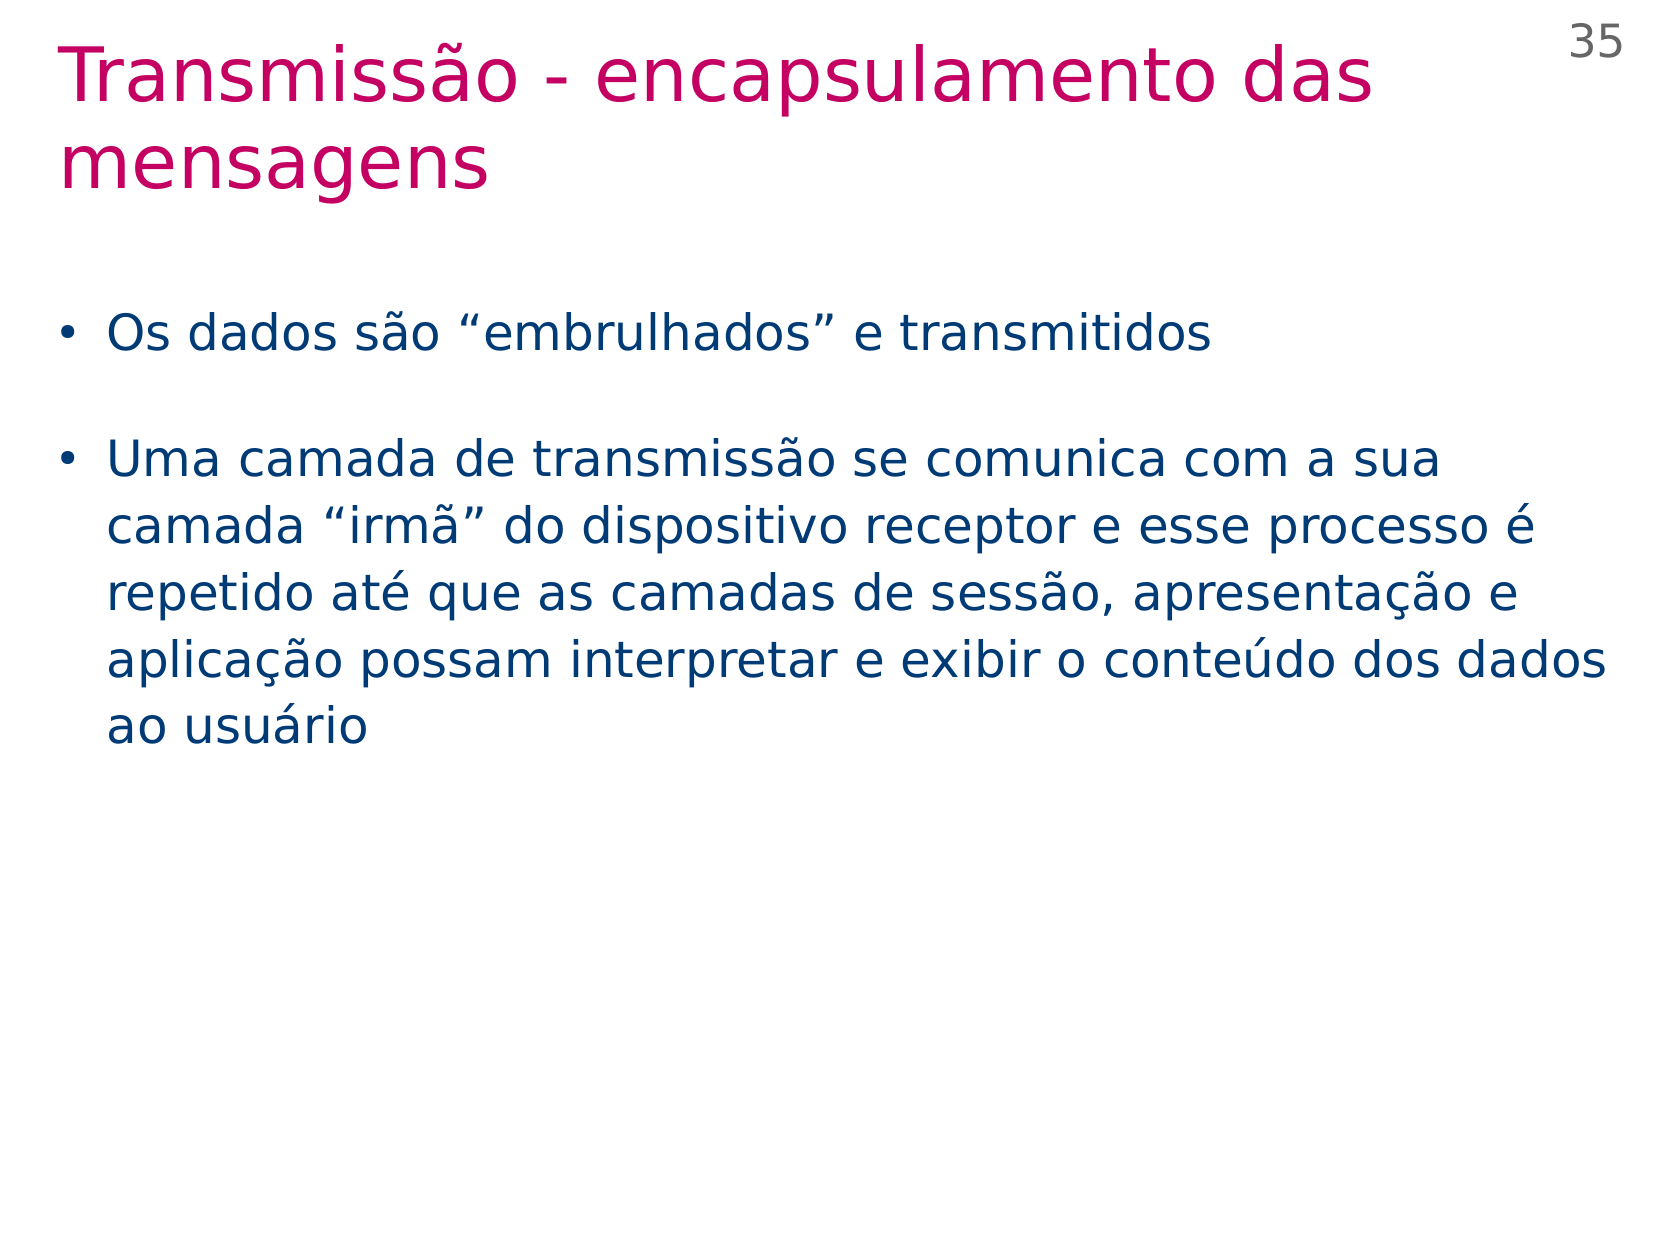

# Transmissão - encapsulamento das mensagens
35
Os dados são “embrulhados” e transmitidos
Uma camada de transmissão se comunica com a sua camada “irmã” do dispositivo receptor e esse processo é repetido até que as camadas de sessão, apresentação e aplicação possam interpretar e exibir o conteúdo dos dados ao usuário